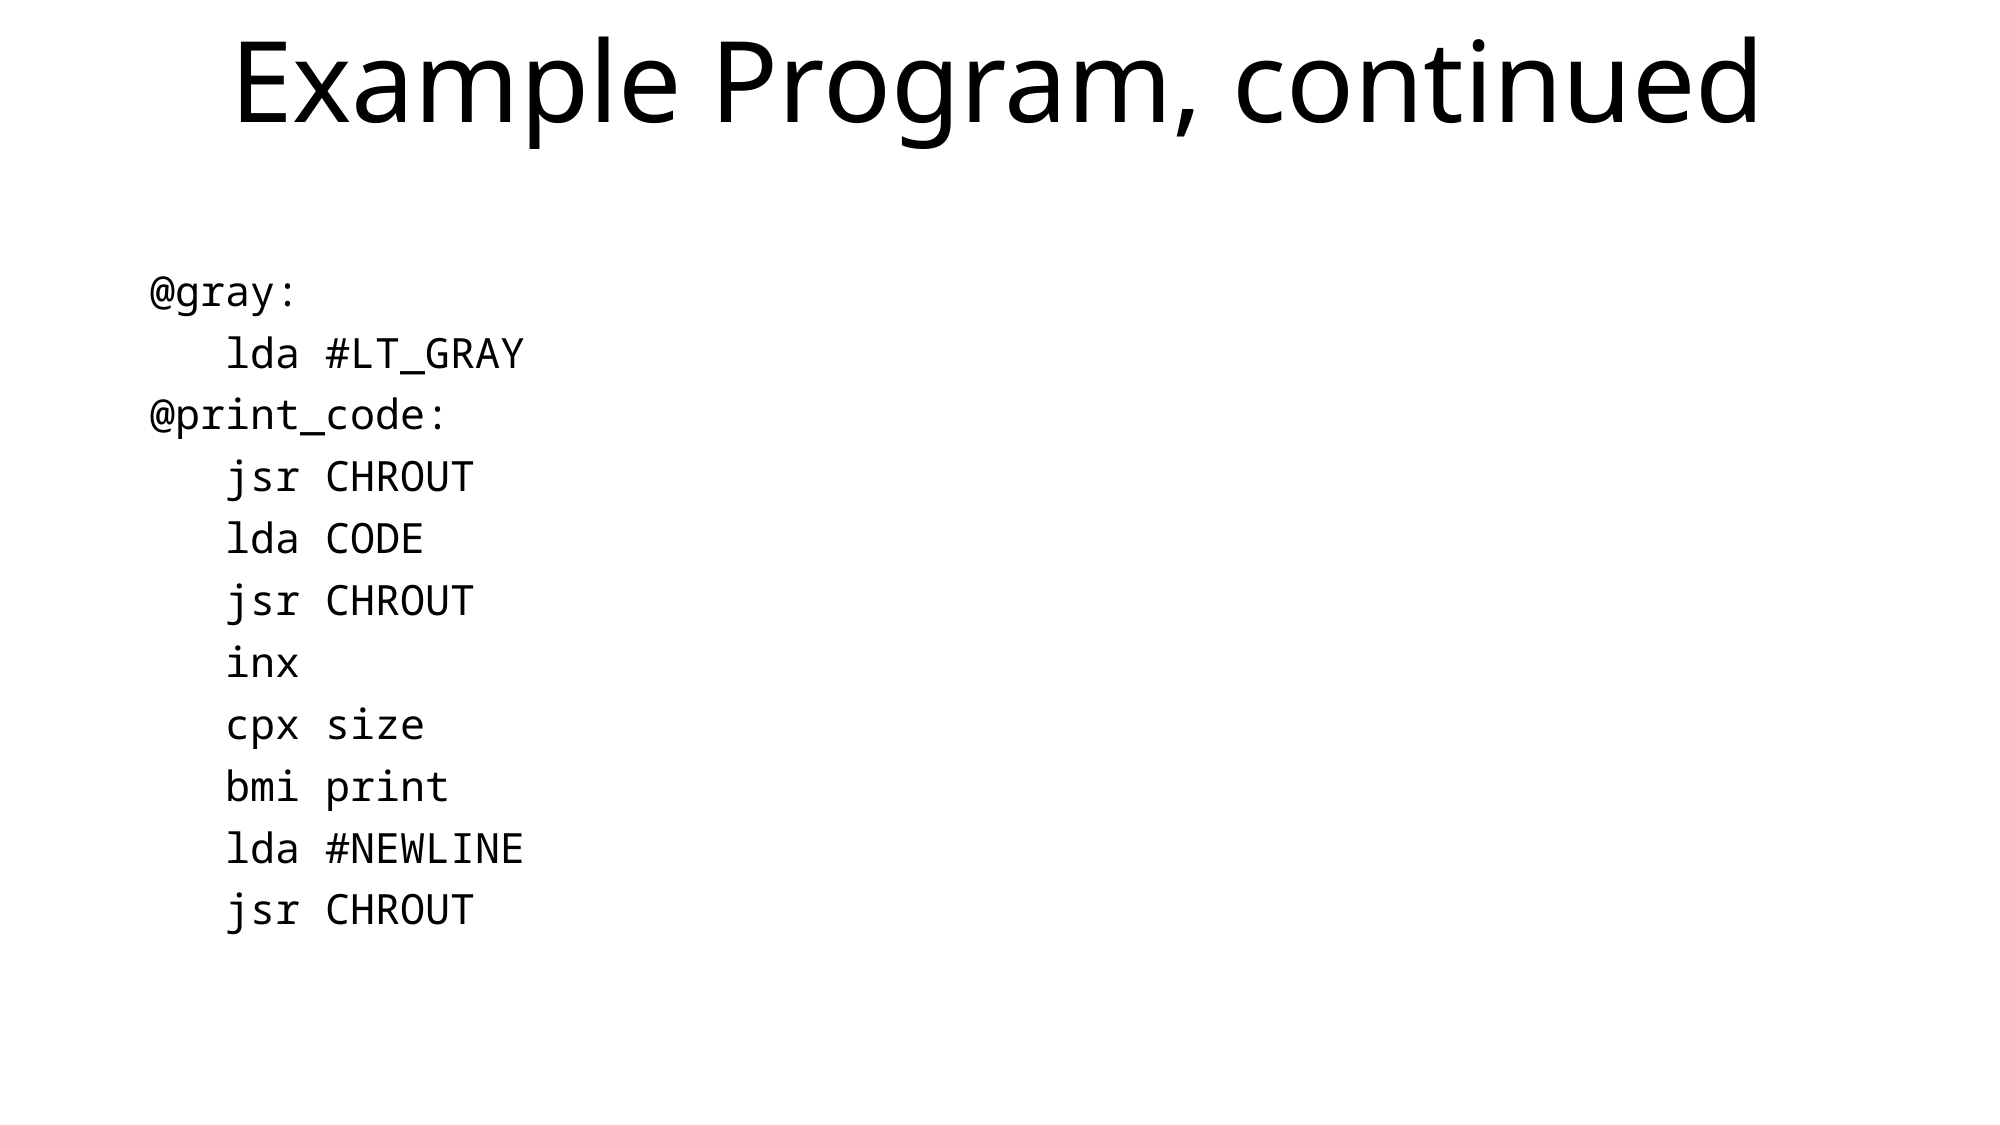

Example Program, continued
# @gray:
 lda #LT_GRAY
@print_code:
 jsr CHROUT
 lda CODE
 jsr CHROUT
 inx
 cpx size
 bmi print
 lda #NEWLINE
 jsr CHROUT